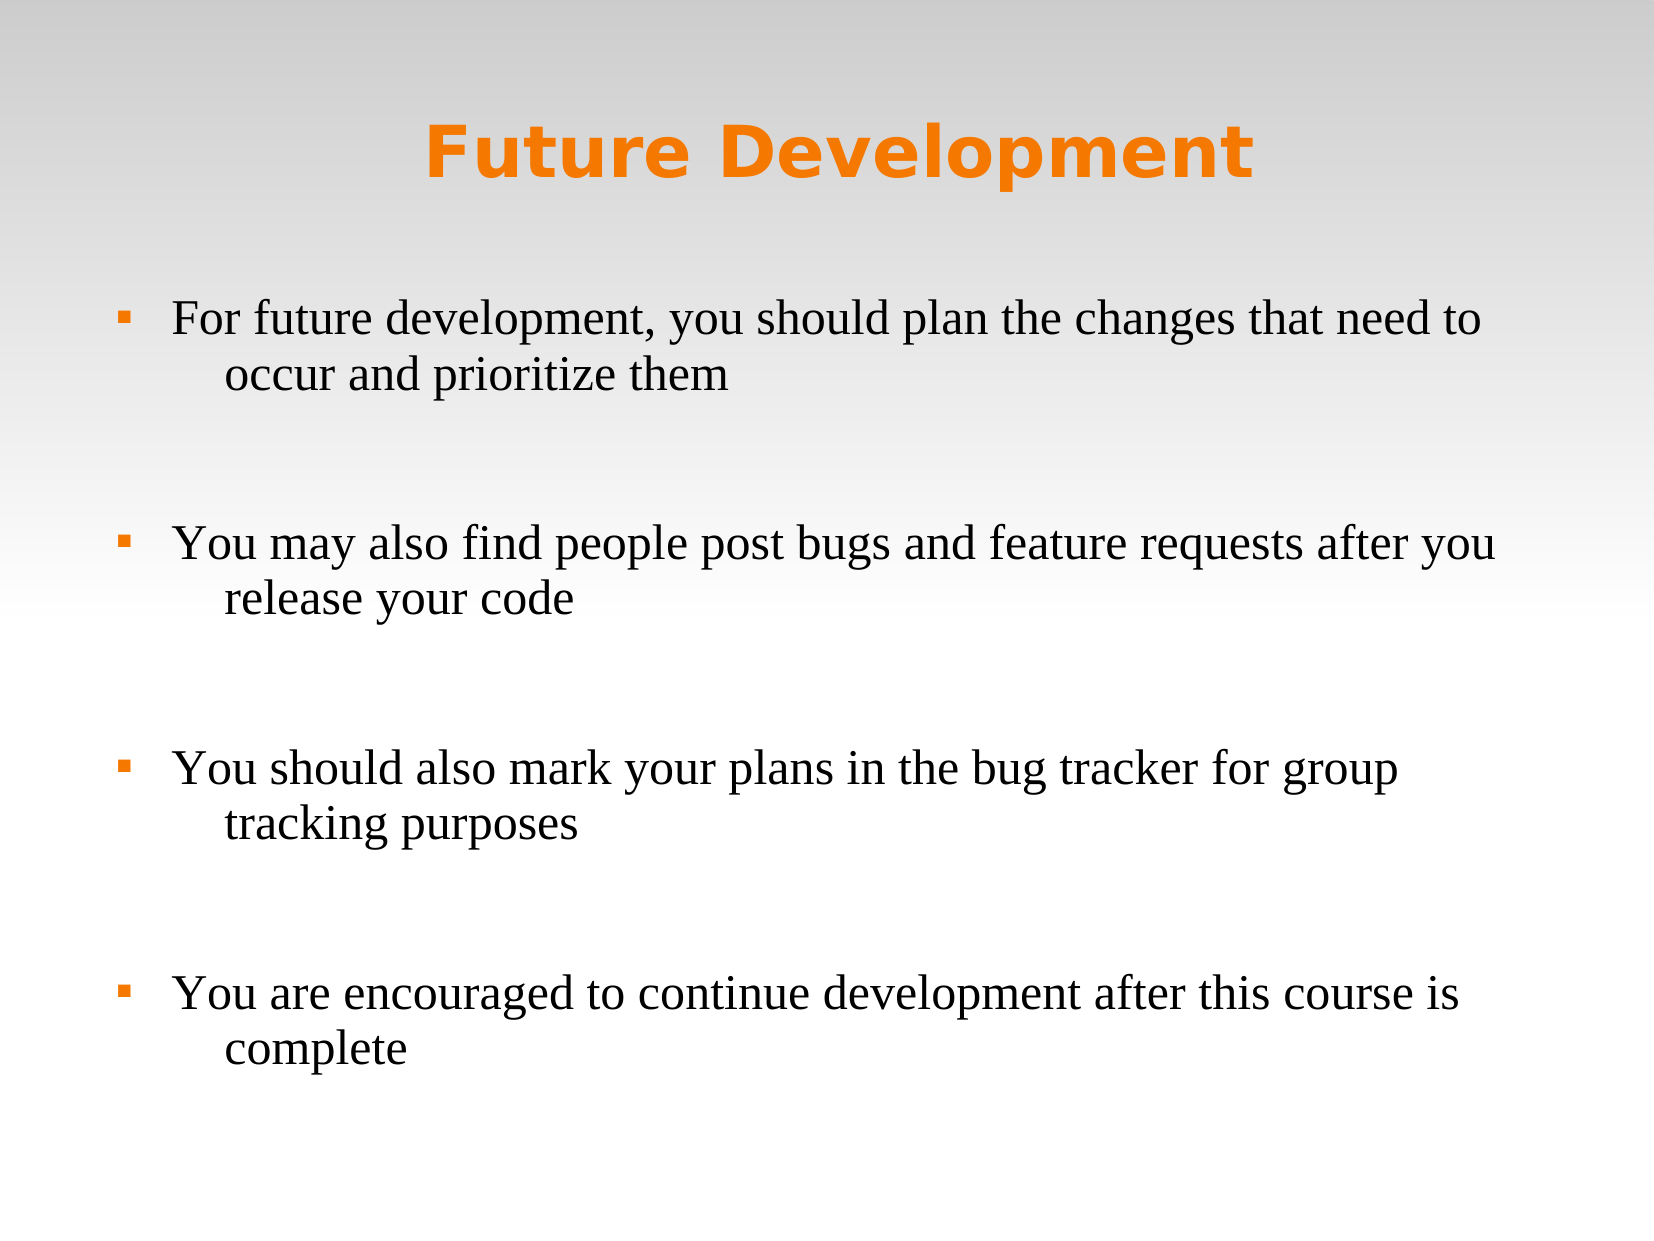

# Future Development
For future development, you should plan the changes that need to occur and prioritize them
You may also find people post bugs and feature requests after you release your code
You should also mark your plans in the bug tracker for group tracking purposes
You are encouraged to continue development after this course is complete